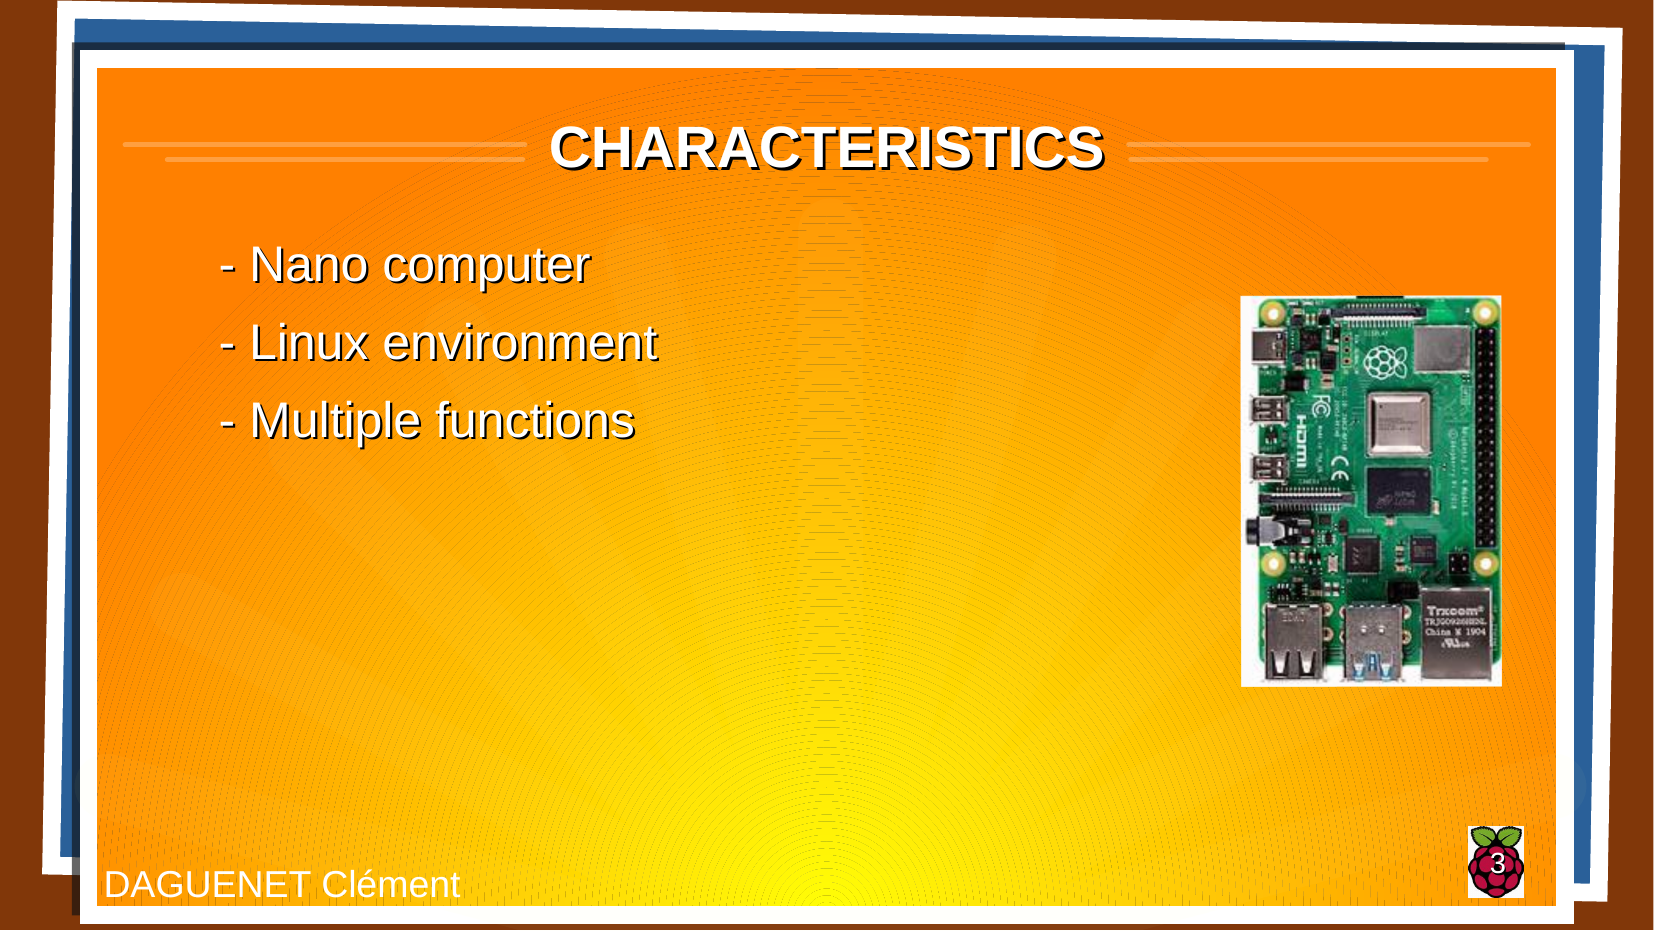

# CHARACTERISTICS
- Nano computer
- Linux environment
- Multiple functions
3